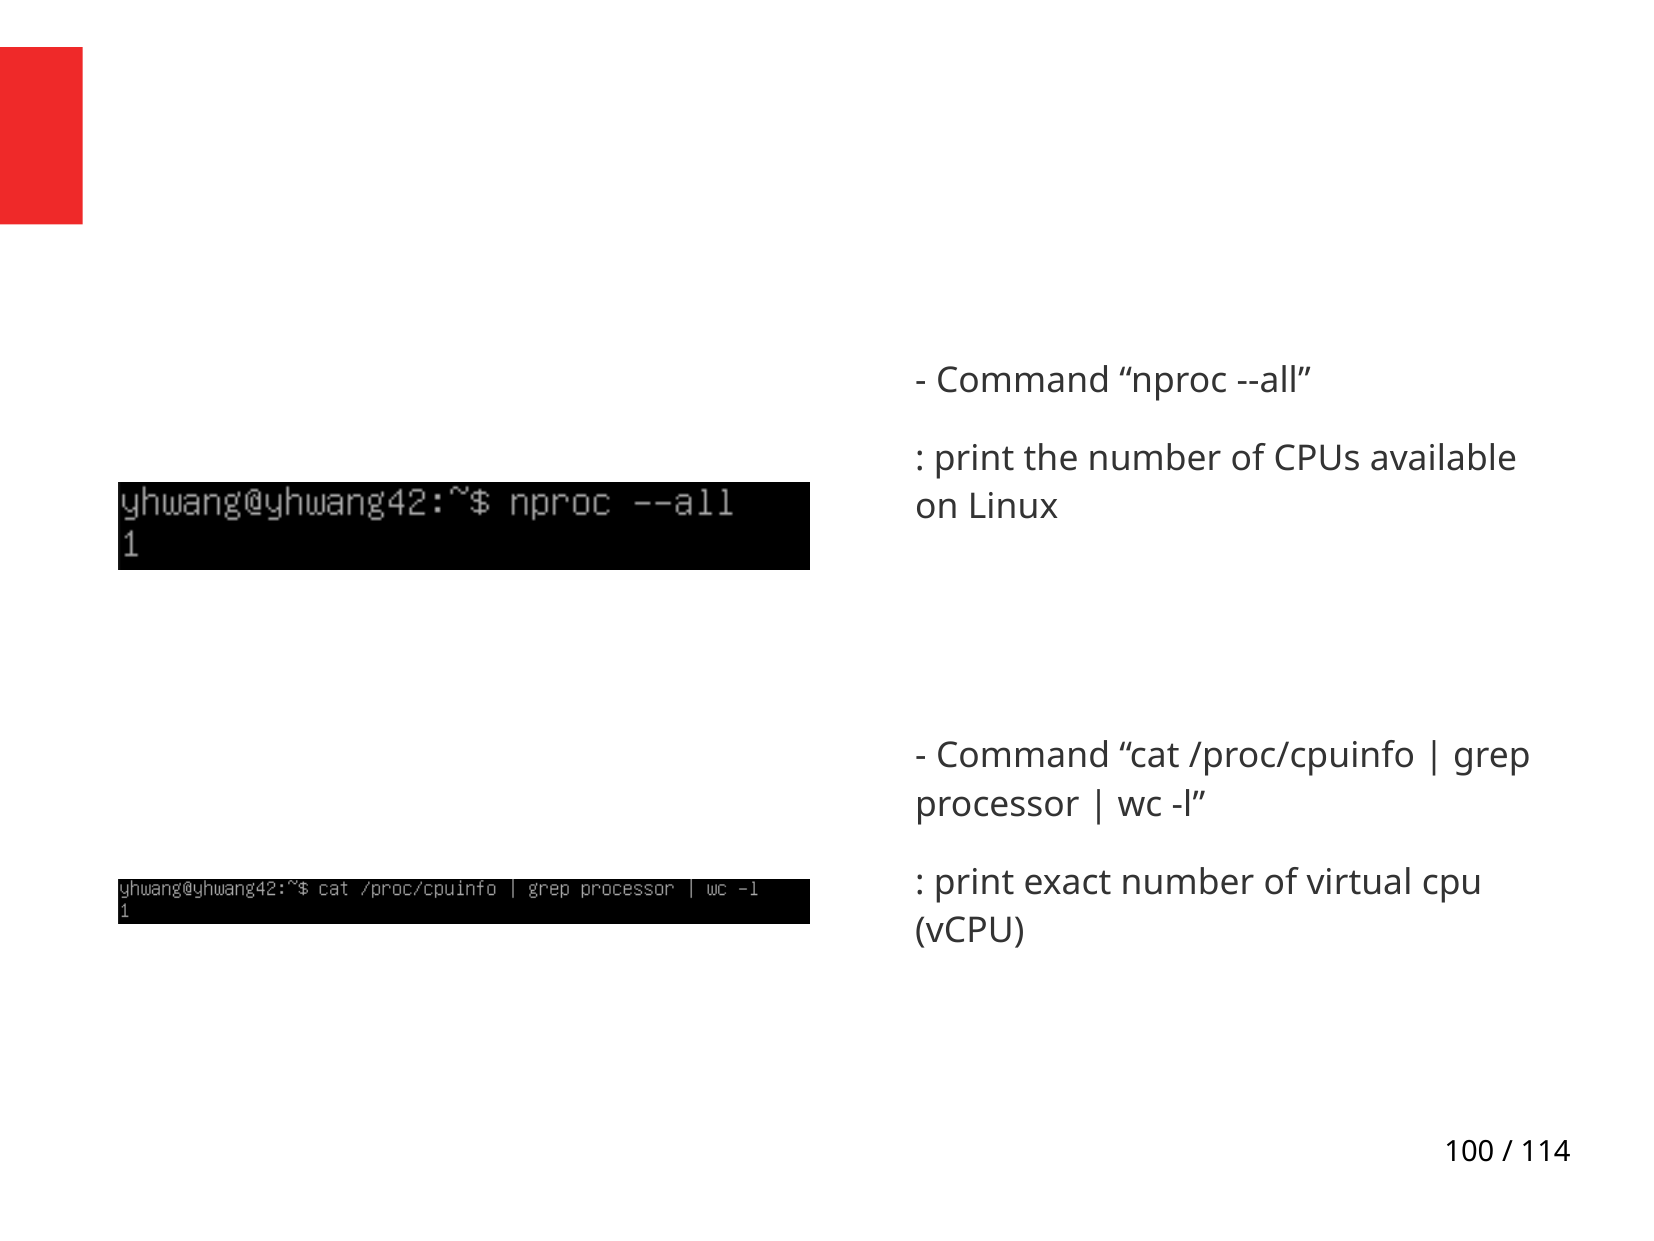

# - Command “nproc --all”
: print the number of CPUs available on Linux
- Command “cat /proc/cpuinfo | grep processor | wc -l”
: print exact number of virtual cpu (vCPU)
100